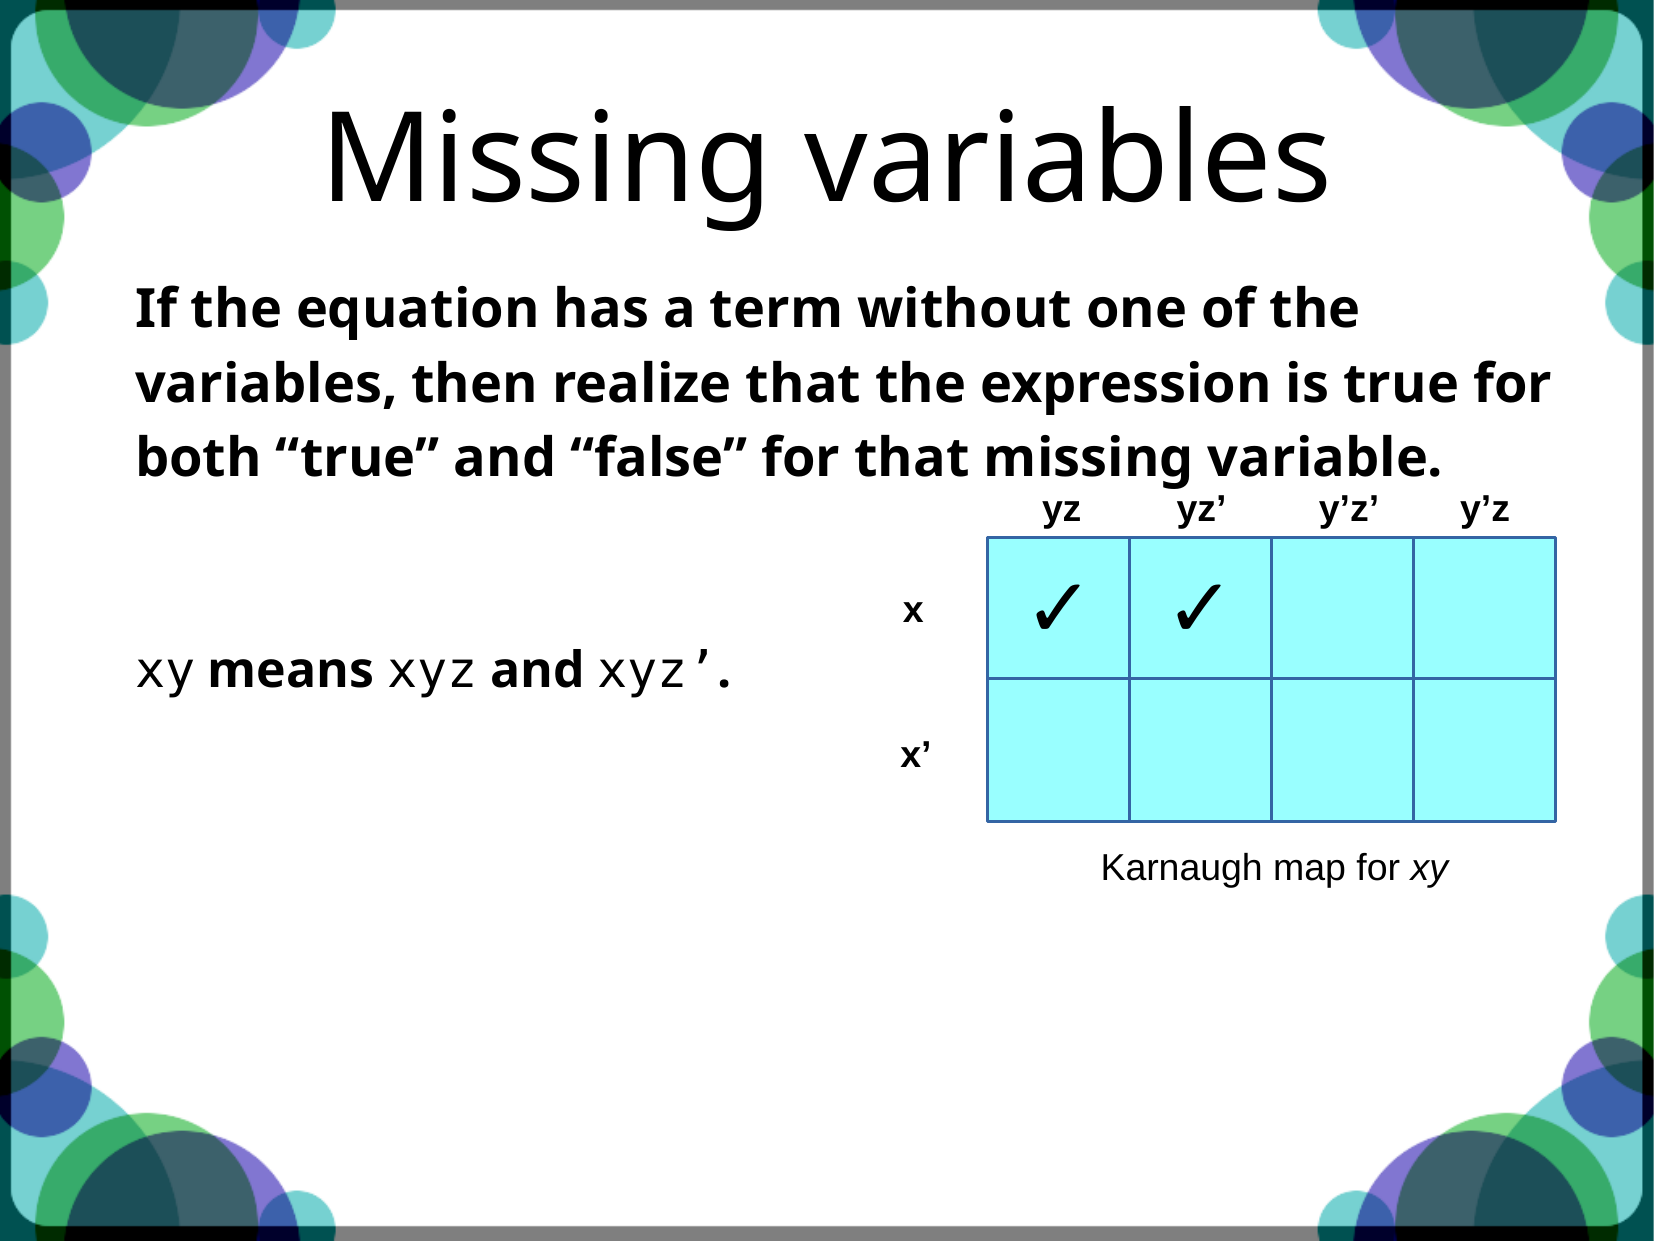

# Missing variables
If the equation has a term without one of the variables, then realize that the expression is true for both “true” and “false” for that missing variable.
xy means xyz and xyz’.
yz
yz’
y’z’
y’z
✓
✓
x
x’
Karnaugh map for xy